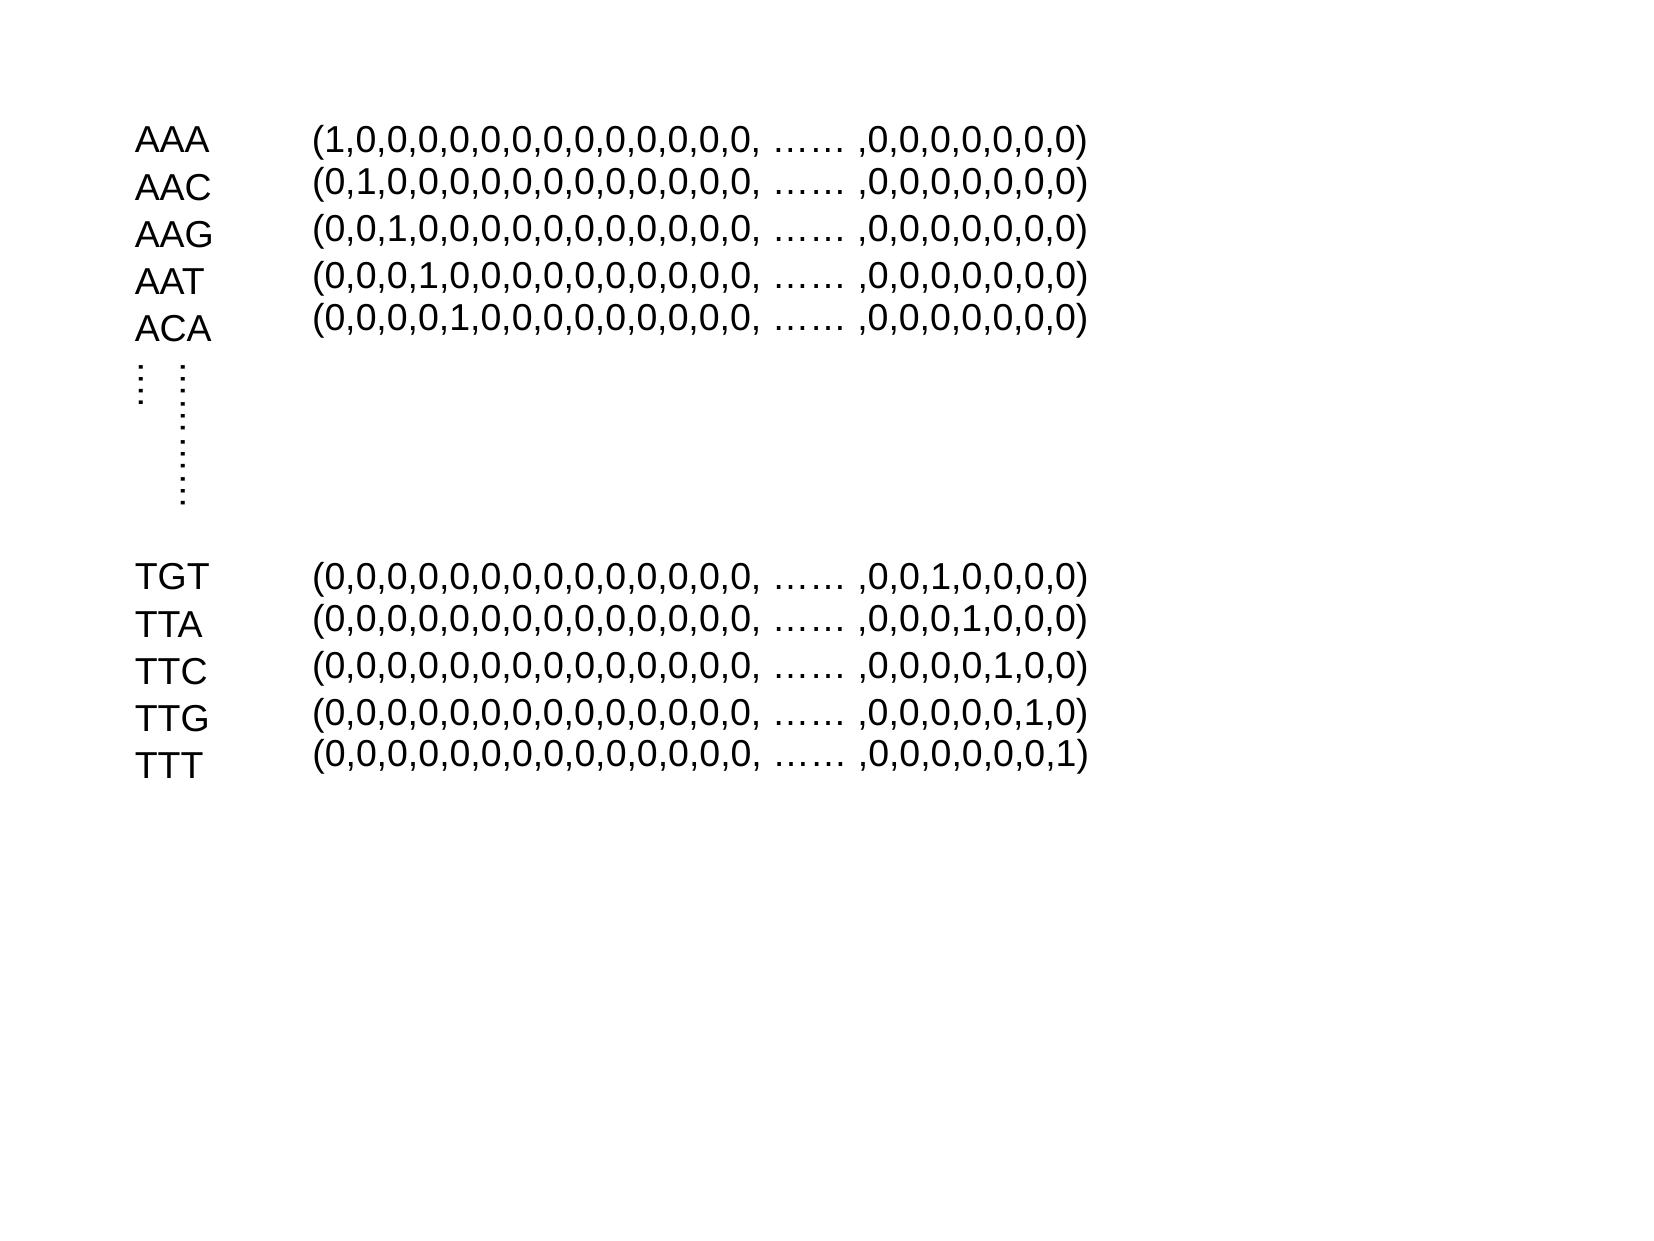

AAA
(1,0,0,0,0,0,0,0,0,0,0,0,0,0, …… ,0,0,0,0,0,0,0)
(0,1,0,0,0,0,0,0,0,0,0,0,0,0, …… ,0,0,0,0,0,0,0)
AAC
(0,0,1,0,0,0,0,0,0,0,0,0,0,0, …… ,0,0,0,0,0,0,0)
AAG
(0,0,0,1,0,0,0,0,0,0,0,0,0,0, …… ,0,0,0,0,0,0,0)
AAT
(0,0,0,0,1,0,0,0,0,0,0,0,0,0, …… ,0,0,0,0,0,0,0)
ACA
…………….
TGT
(0,0,0,0,0,0,0,0,0,0,0,0,0,0, …… ,0,0,1,0,0,0,0)
(0,0,0,0,0,0,0,0,0,0,0,0,0,0, …… ,0,0,0,1,0,0,0)
TTA
(0,0,0,0,0,0,0,0,0,0,0,0,0,0, …… ,0,0,0,0,1,0,0)
TTC
(0,0,0,0,0,0,0,0,0,0,0,0,0,0, …… ,0,0,0,0,0,1,0)
TTG
(0,0,0,0,0,0,0,0,0,0,0,0,0,0, …… ,0,0,0,0,0,0,1)
TTT